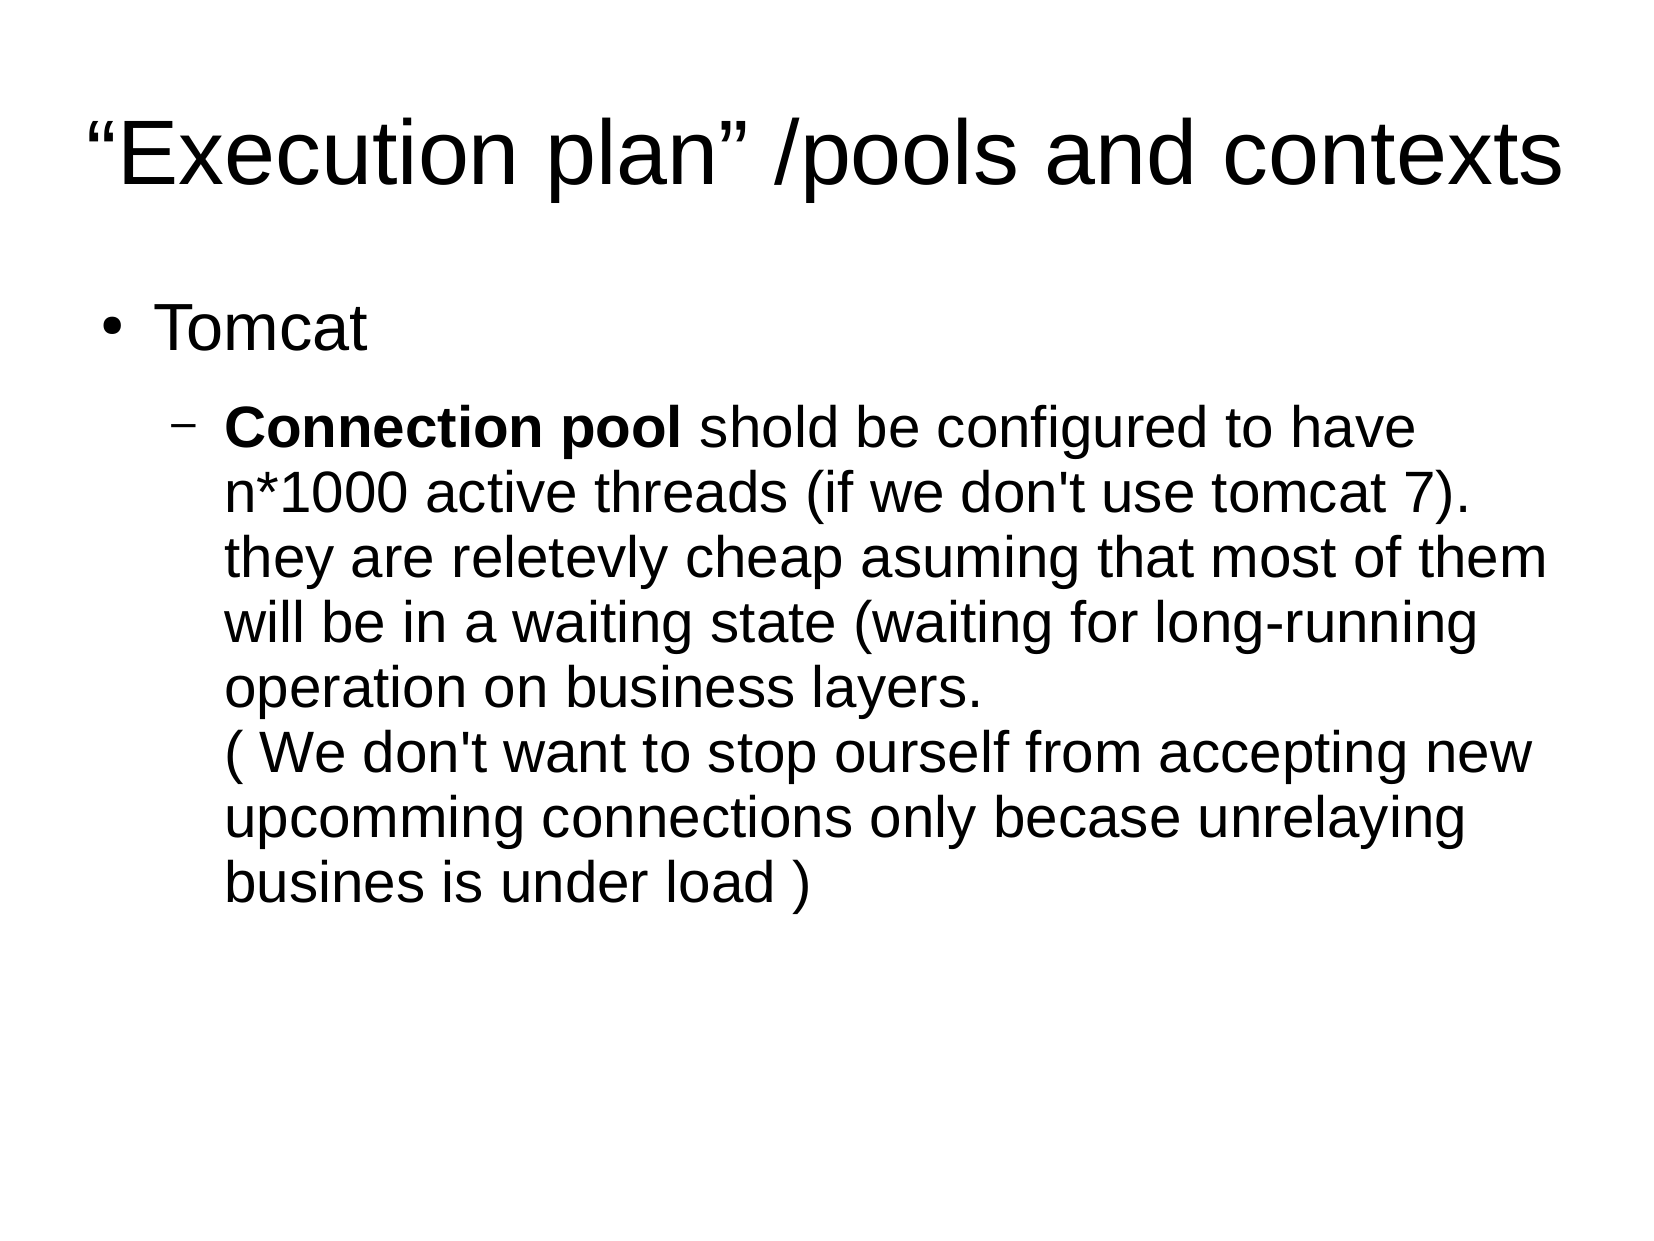

# “Execution plan” /pools and contexts
Tomcat
Connection pool shold be configured to have n*1000 active threads (if we don't use tomcat 7). they are reletevly cheap asuming that most of them will be in a waiting state (waiting for long-running operation on business layers.
( We don't want to stop ourself from accepting new upcomming connections only becase unrelaying busines is under load )